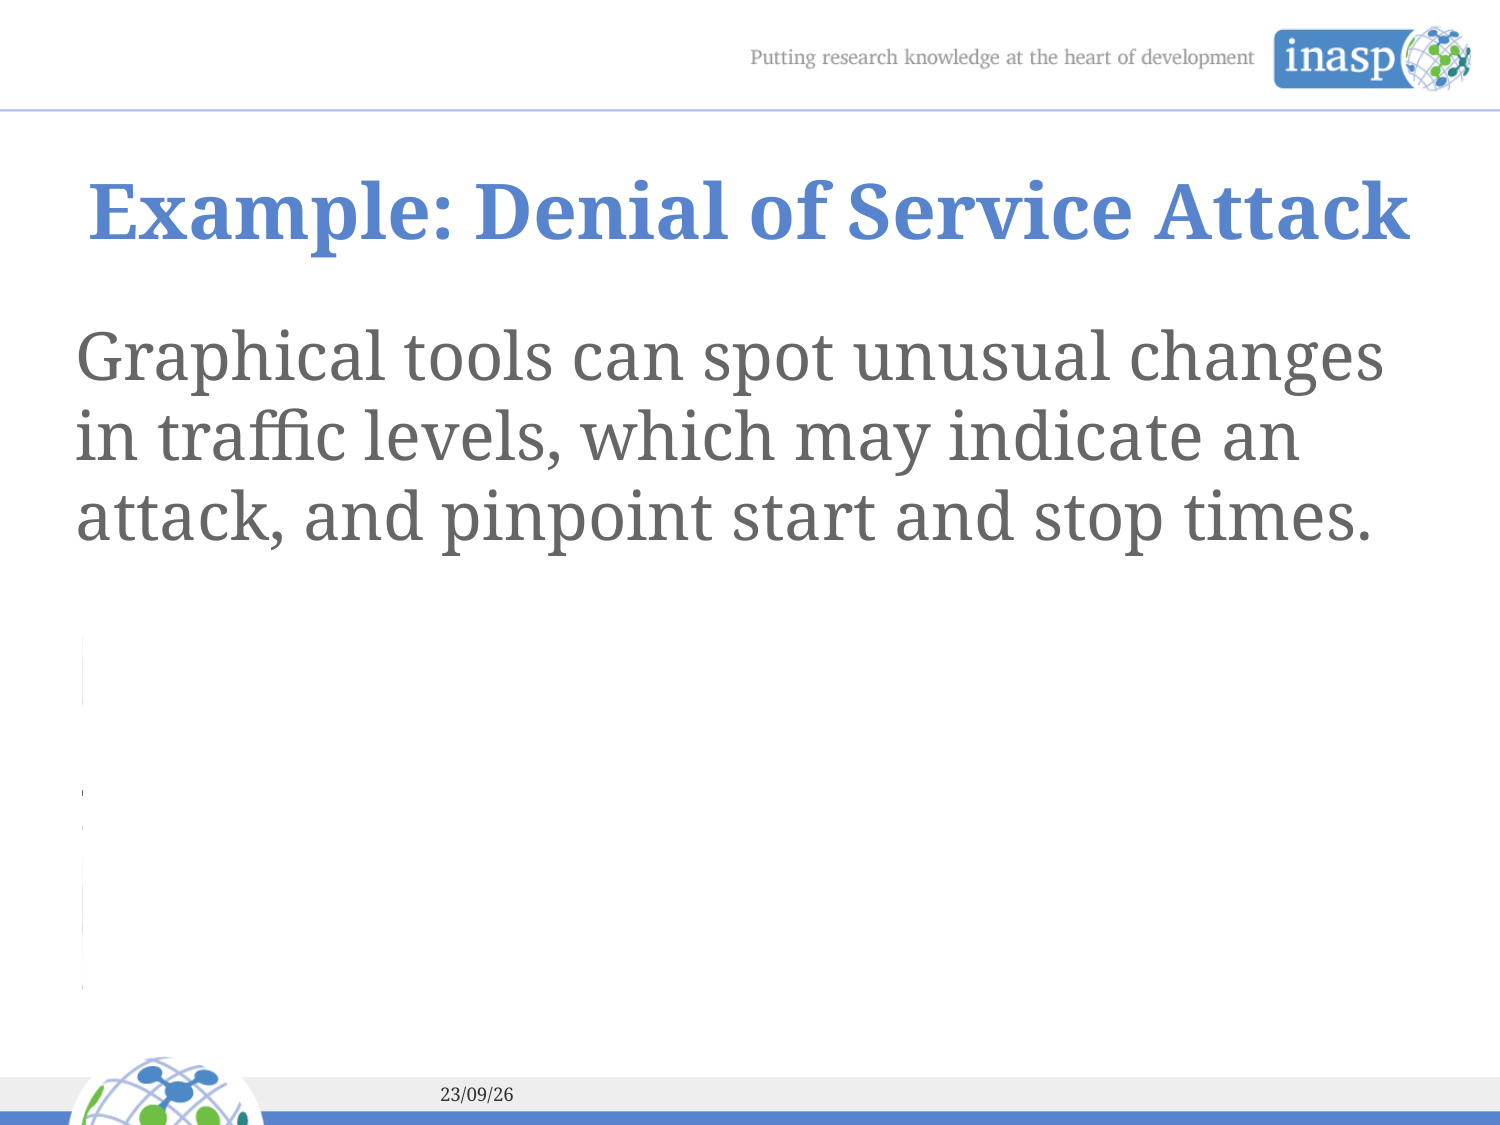

# Example: Denial of Service Attack
Graphical tools can spot unusual changes in traffic levels, which may indicate an attack, and pinpoint start and stop times.